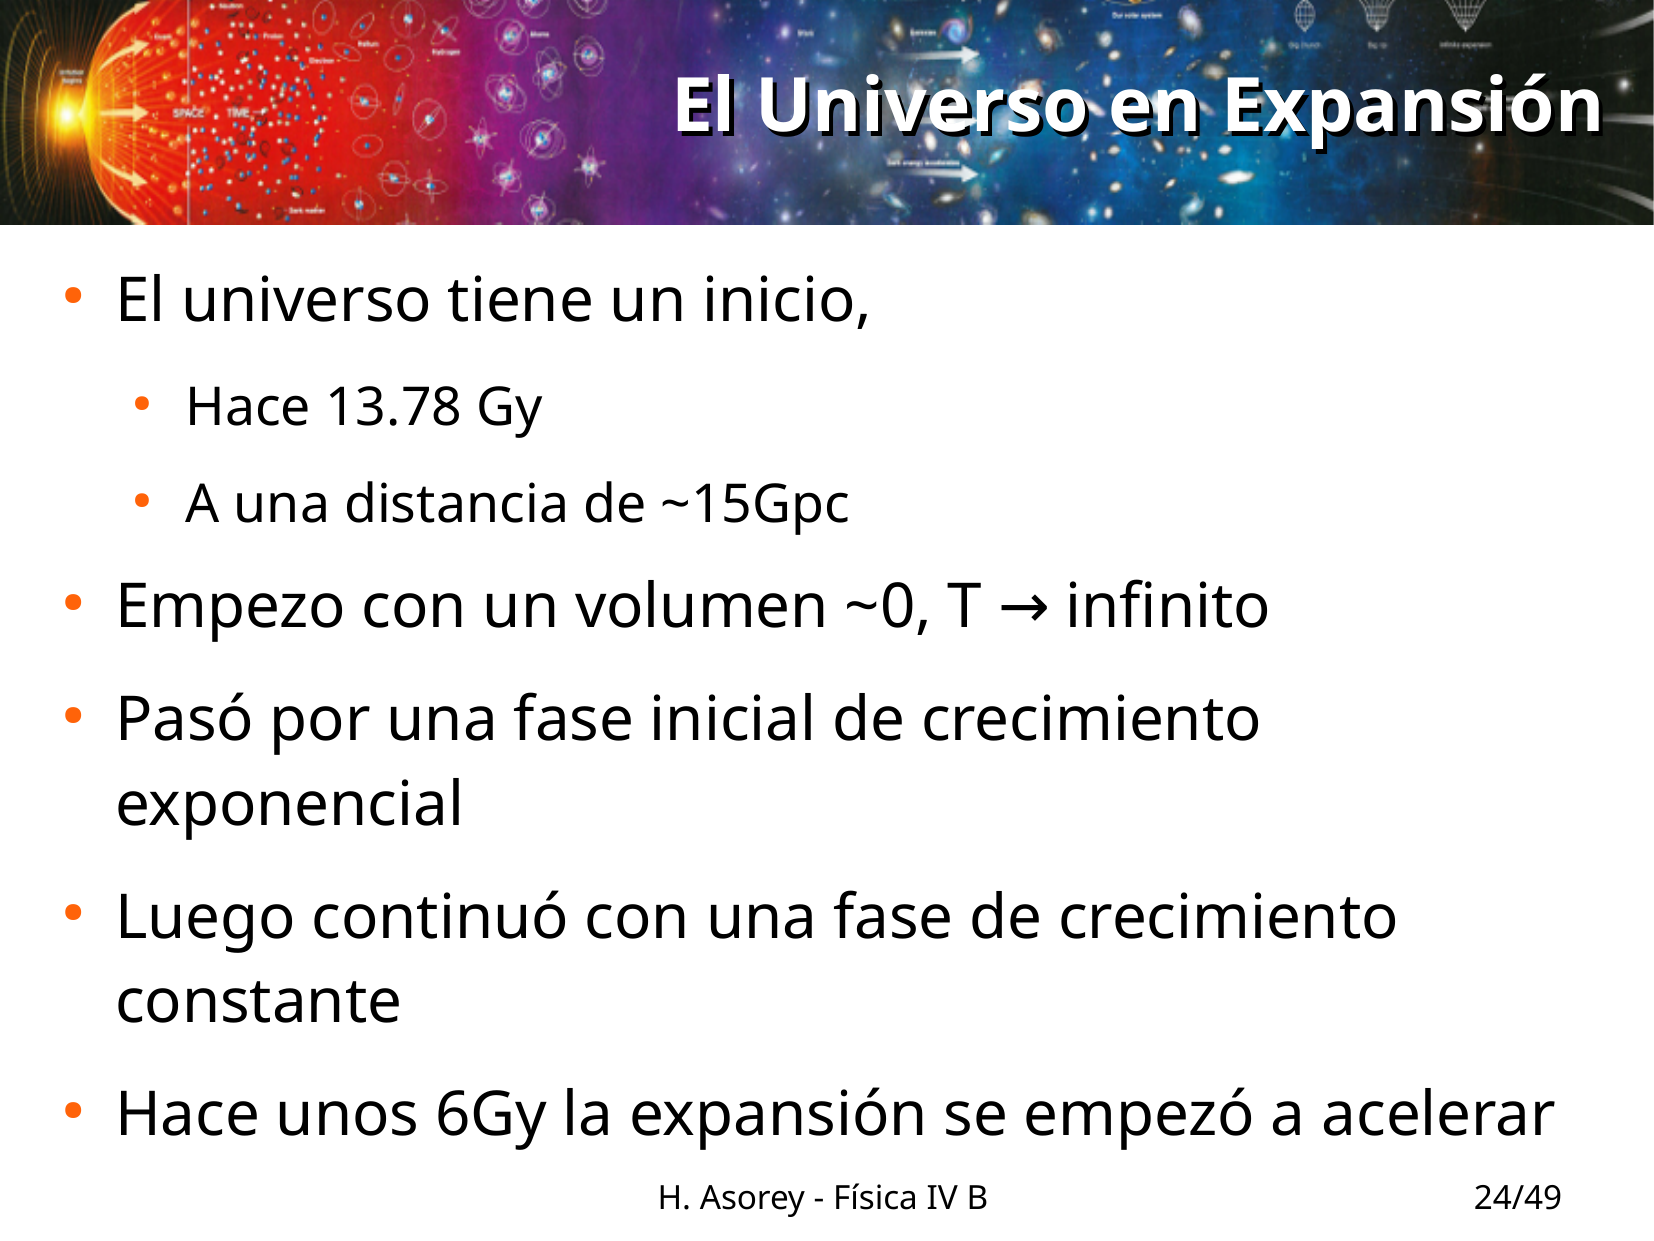

# El Universo en Expansión
El universo tiene un inicio,
Hace 13.78 Gy
A una distancia de ~15Gpc
Empezo con un volumen ~0, T → infinito
Pasó por una fase inicial de crecimiento exponencial
Luego continuó con una fase de crecimiento constante
Hace unos 6Gy la expansión se empezó a acelerar
H. Asorey - Física IV B
24